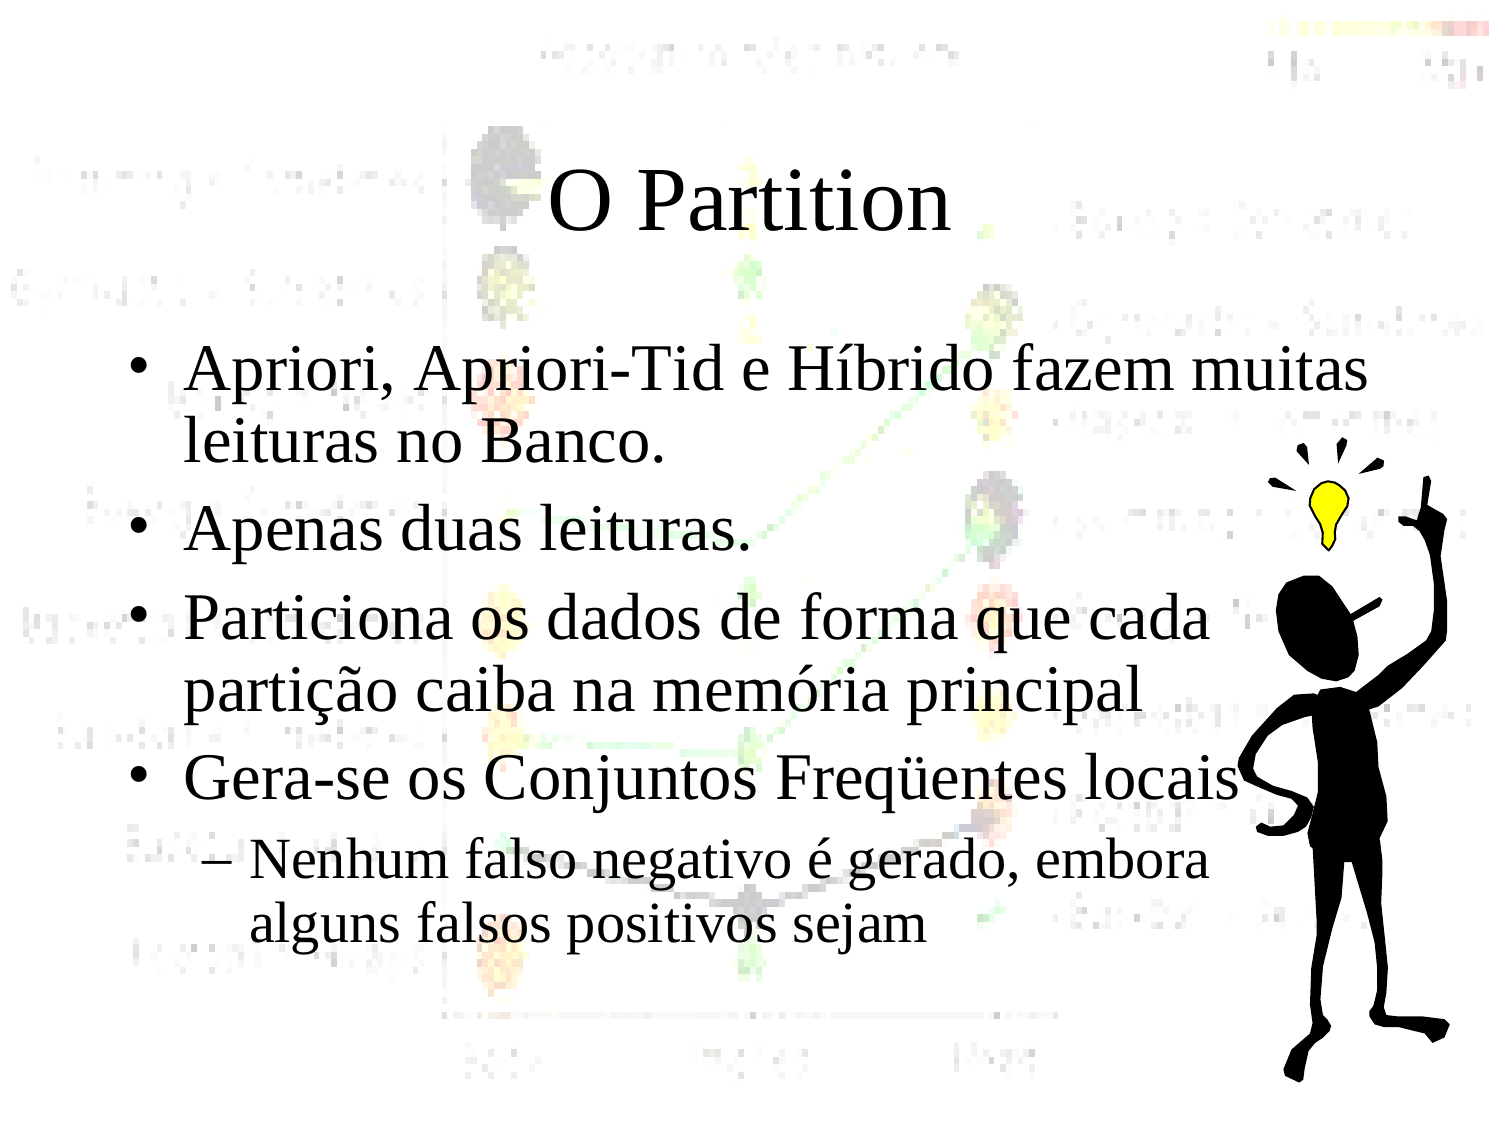

# O Partition
Apriori, Apriori-Tid e Híbrido fazem muitas leituras no Banco.
Apenas duas leituras.
Particiona os dados de forma que cada partição caiba na memória principal
Gera-se os Conjuntos Freqüentes locais
Nenhum falso negativo é gerado, embora alguns falsos positivos sejam